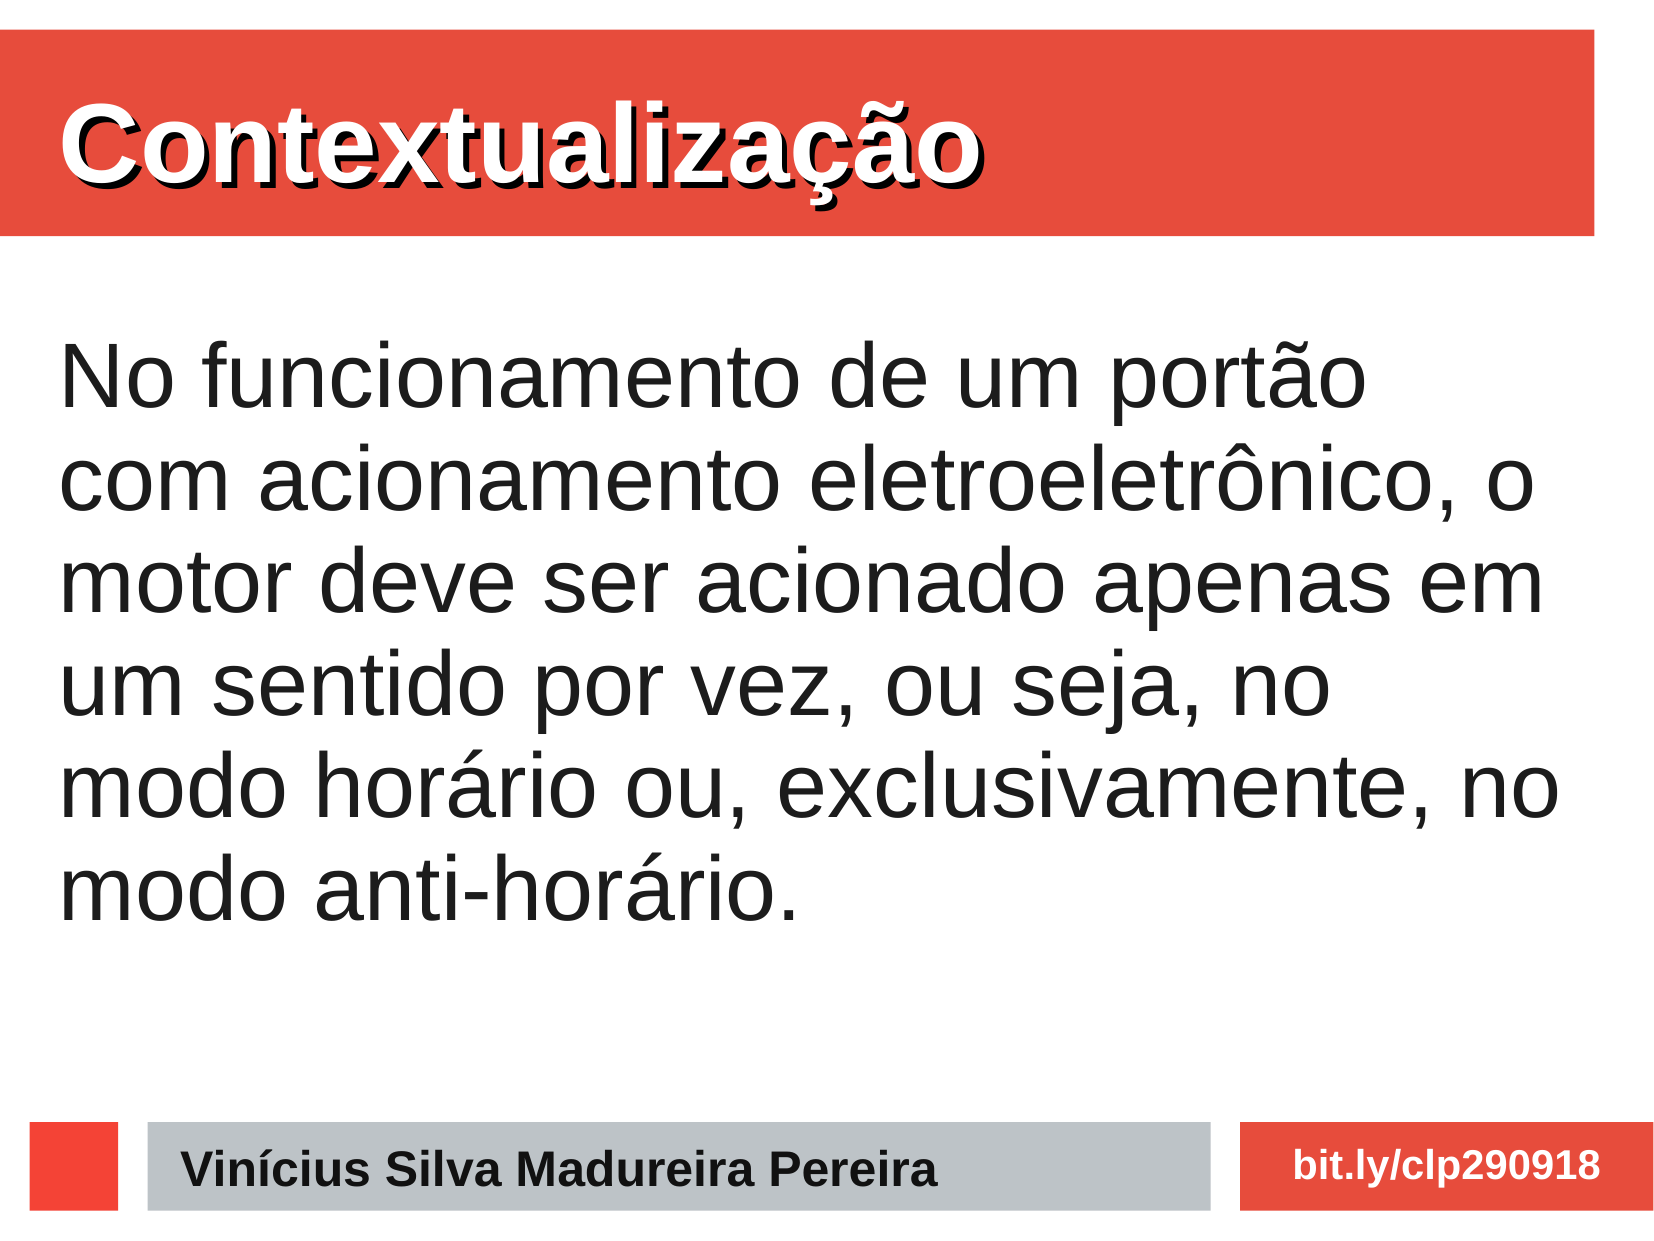

# Contextualização
No funcionamento de um portão com acionamento eletroeletrônico, o motor deve ser acionado apenas em um sentido por vez, ou seja, no modo horário ou, exclusivamente, no modo anti-horário.
Vinícius Silva Madureira Pereira
bit.ly/clp290918